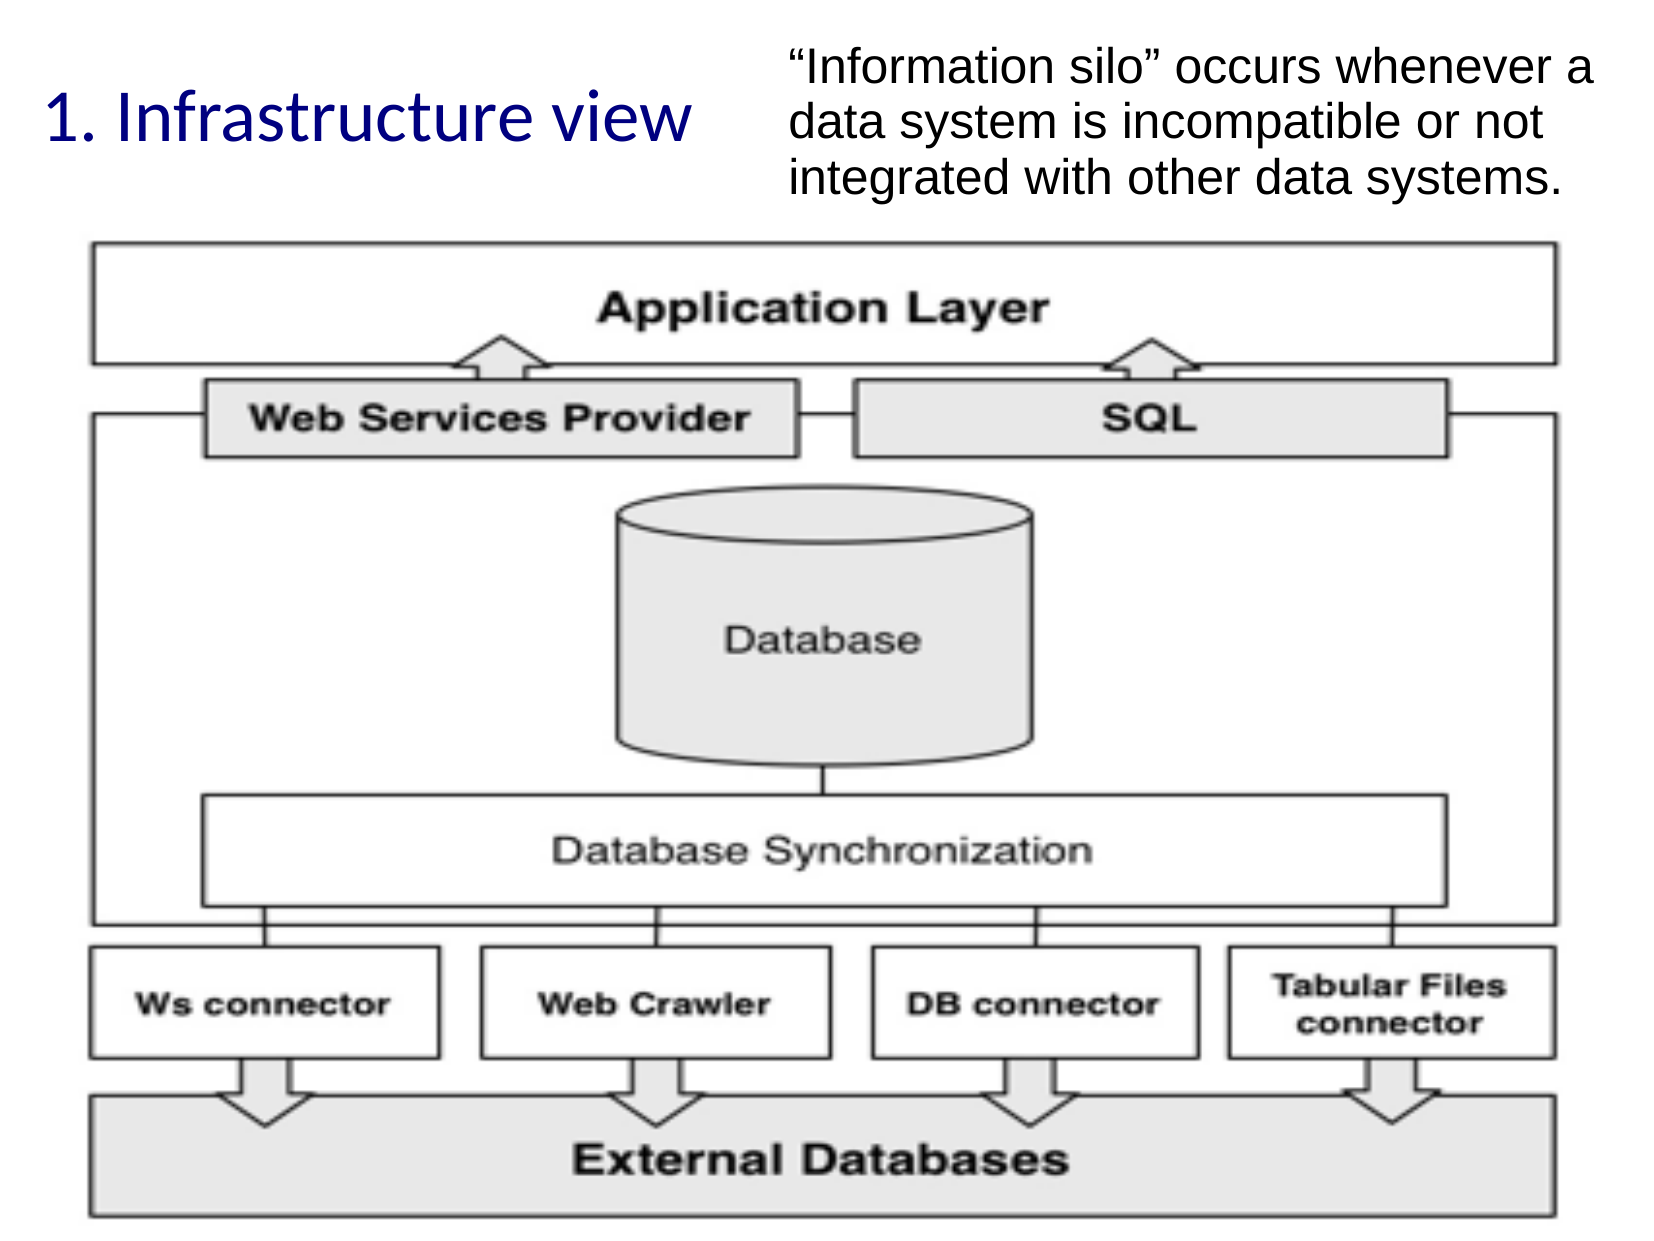

“Information silo” occurs whenever a data system is incompatible or not integrated with other data systems.
1. Infrastructure view